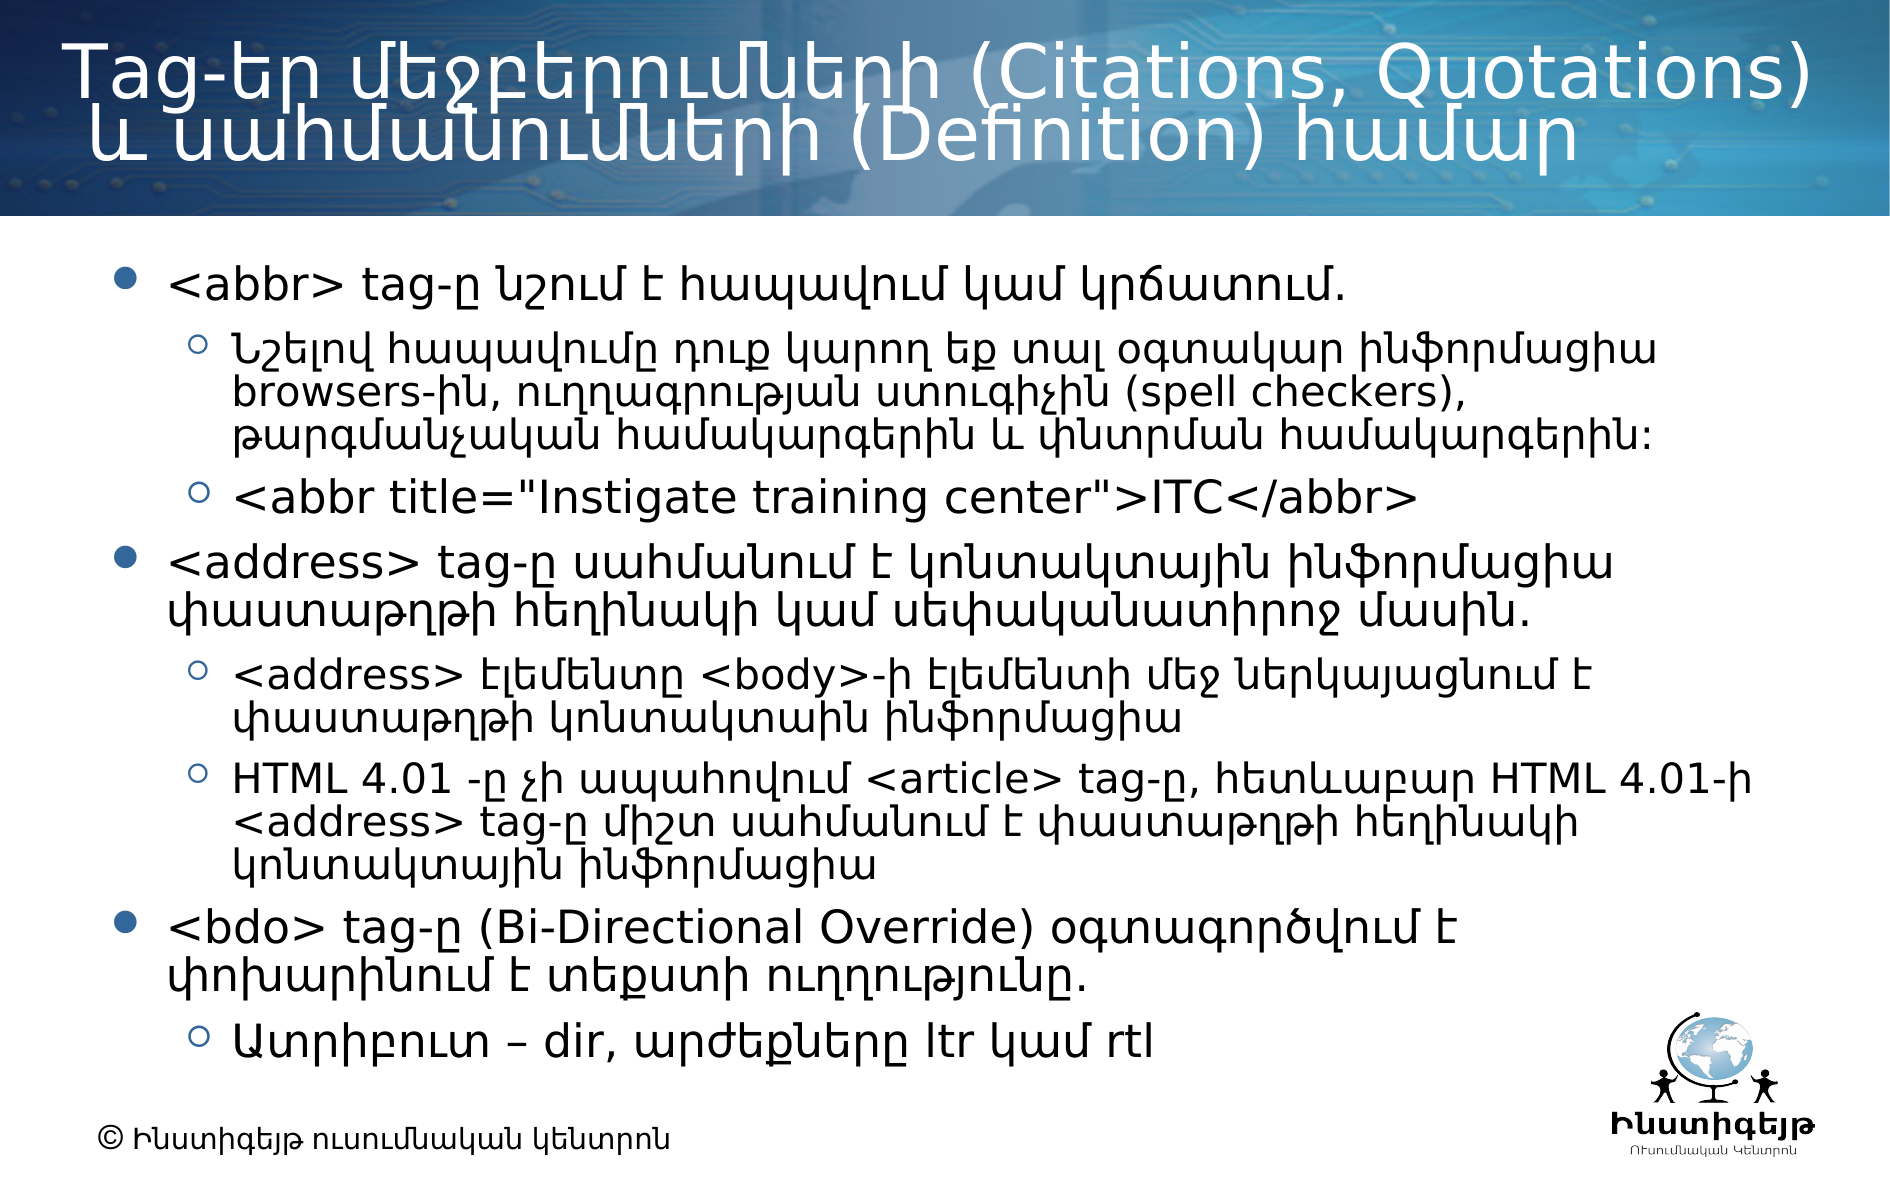

Tag-եր մեջբերումների (Citations, Quotations)
 և սահմանումների (Definition) համար
# <abbr> tag-ը նշում է հապավում կամ կրճատում․
Նշելով հապավումը դուք կարող եք տալ օգտակար ինֆորմացիա browsers-ին, ուղղագրության ստուգիչին (spell checkers), թարգմանչական համակարգերին և փնտրման համակարգերին:
<abbr title="Instigate training center">ITC</abbr>
<address> tag-ը սահմանում է կոնտակտային ինֆորմացիա փաստաթղթի հեղինակի կամ սեփականատիրոջ մասին․
<address> էլեմենտը <body>-ի էլեմենտի մեջ ներկայացնում է փաստաթղթի կոնտակտաին ինֆորմացիա
HTML 4.01 -ը չի ապահովում <article> tag-ը, հետևաբար HTML 4.01-ի <address> tag-ը միշտ սահմանում է փաստաթղթի հեղինակի կոնտակտային ինֆորմացիա
<bdo> tag-ը (Bi-Directional Override) օգտագործվում է փոխարինում է տեքստի ուղղությունը․
Ատրիբուտ – dir, արժեքները ltr կամ rtl